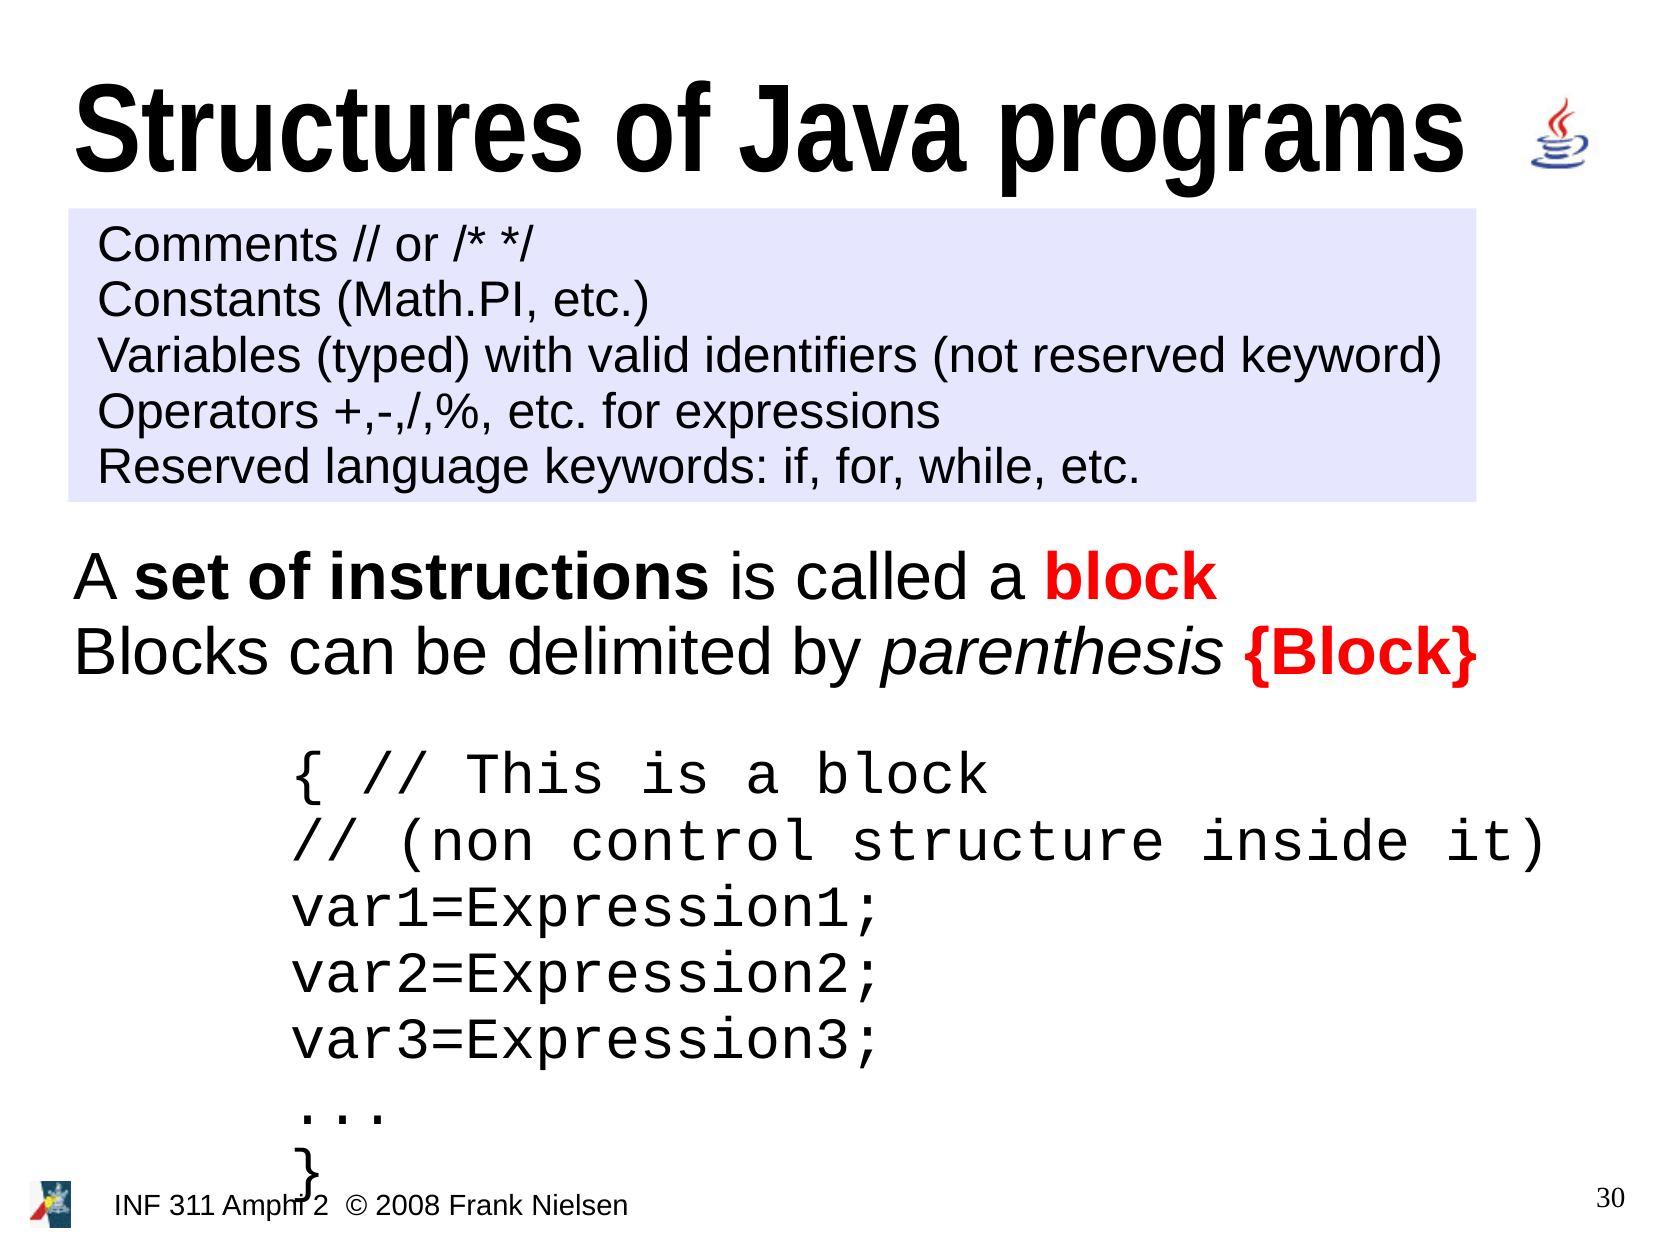

Structures of Java programs
 Comments // or /* */
 Constants (Math.PI, etc.)
 Variables (typed) with valid identifiers (not reserved keyword)
 Operators +,-,/,%, etc. for expressions
 Reserved language keywords: if, for, while, etc.
A set of instructions is called a block
Blocks can be delimited by parenthesis {Block}
{ // This is a block
// (non control structure inside it)
var1=Expression1;
var2=Expression2;
var3=Expression3;
...
}